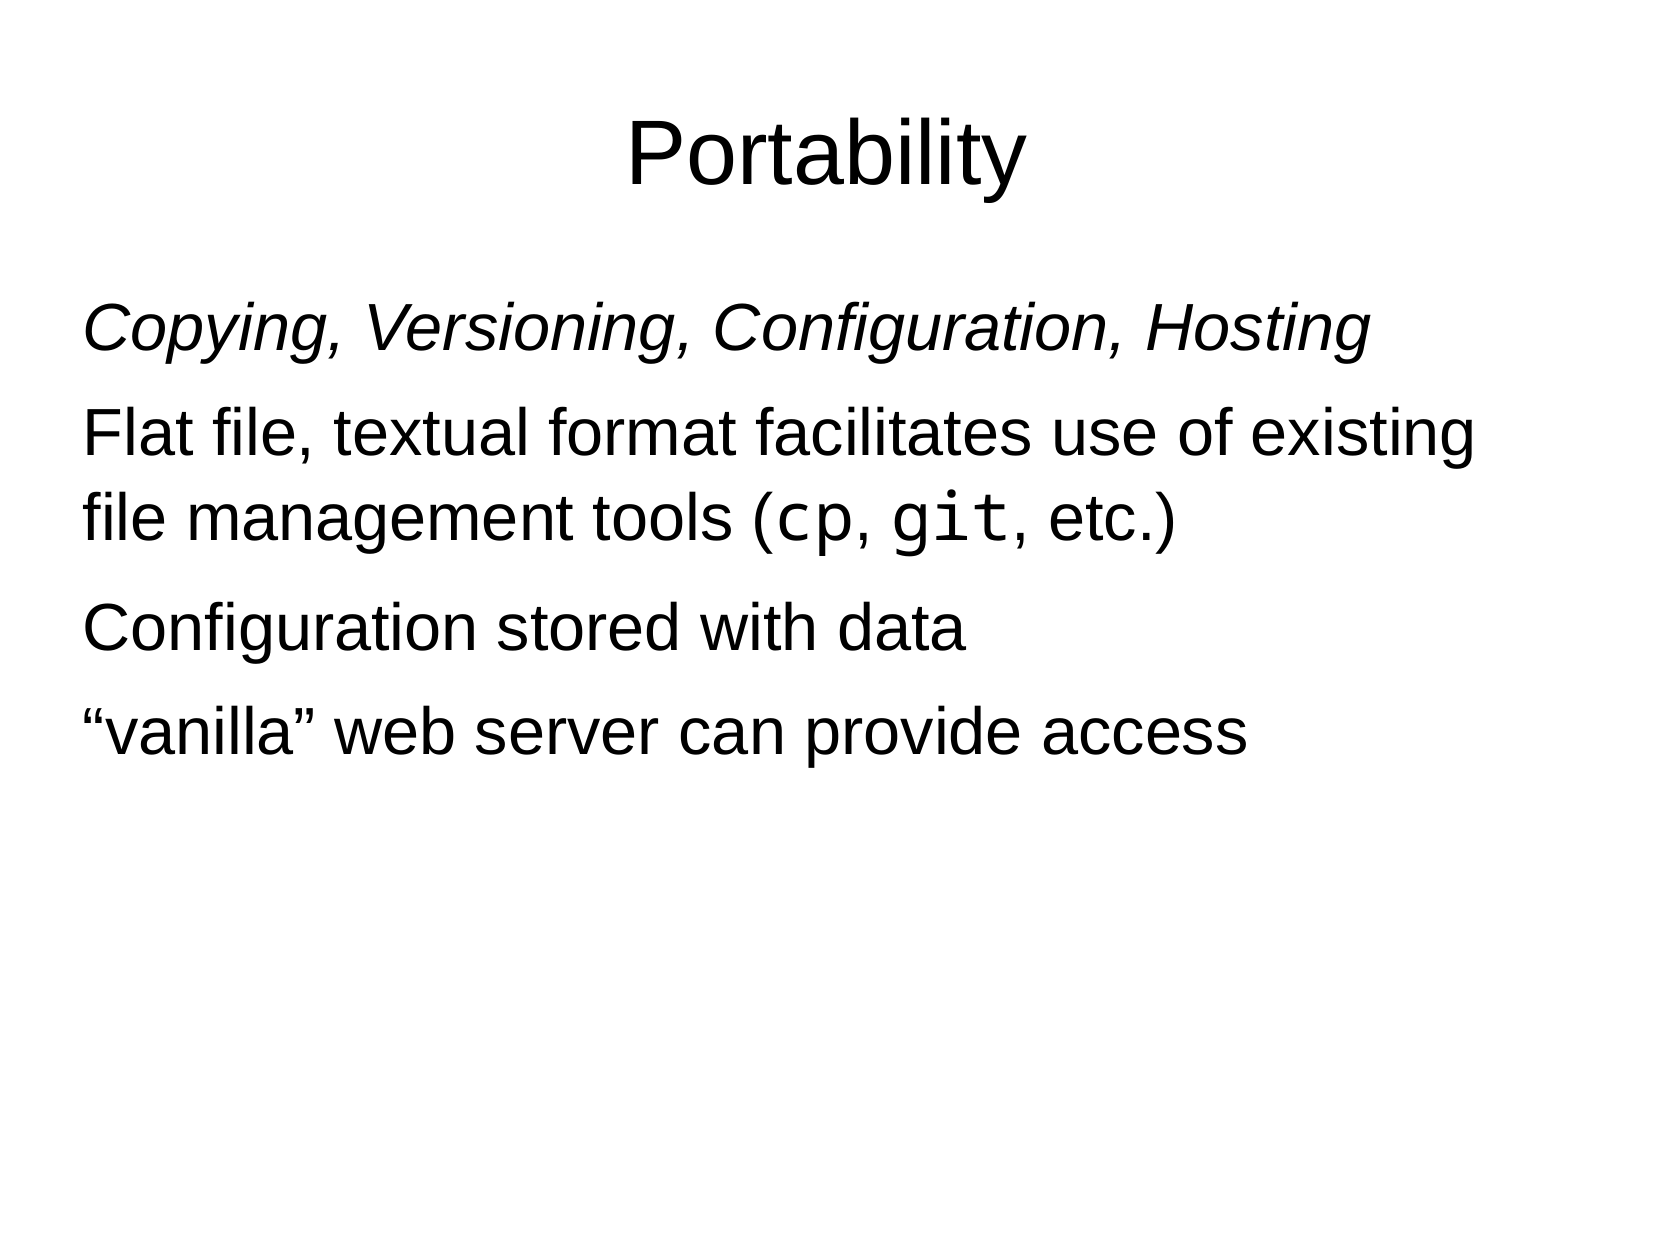

# Portability
Copying, Versioning, Configuration, Hosting
Flat file, textual format facilitates use of existing file management tools (cp, git, etc.)
Configuration stored with data
“vanilla” web server can provide access